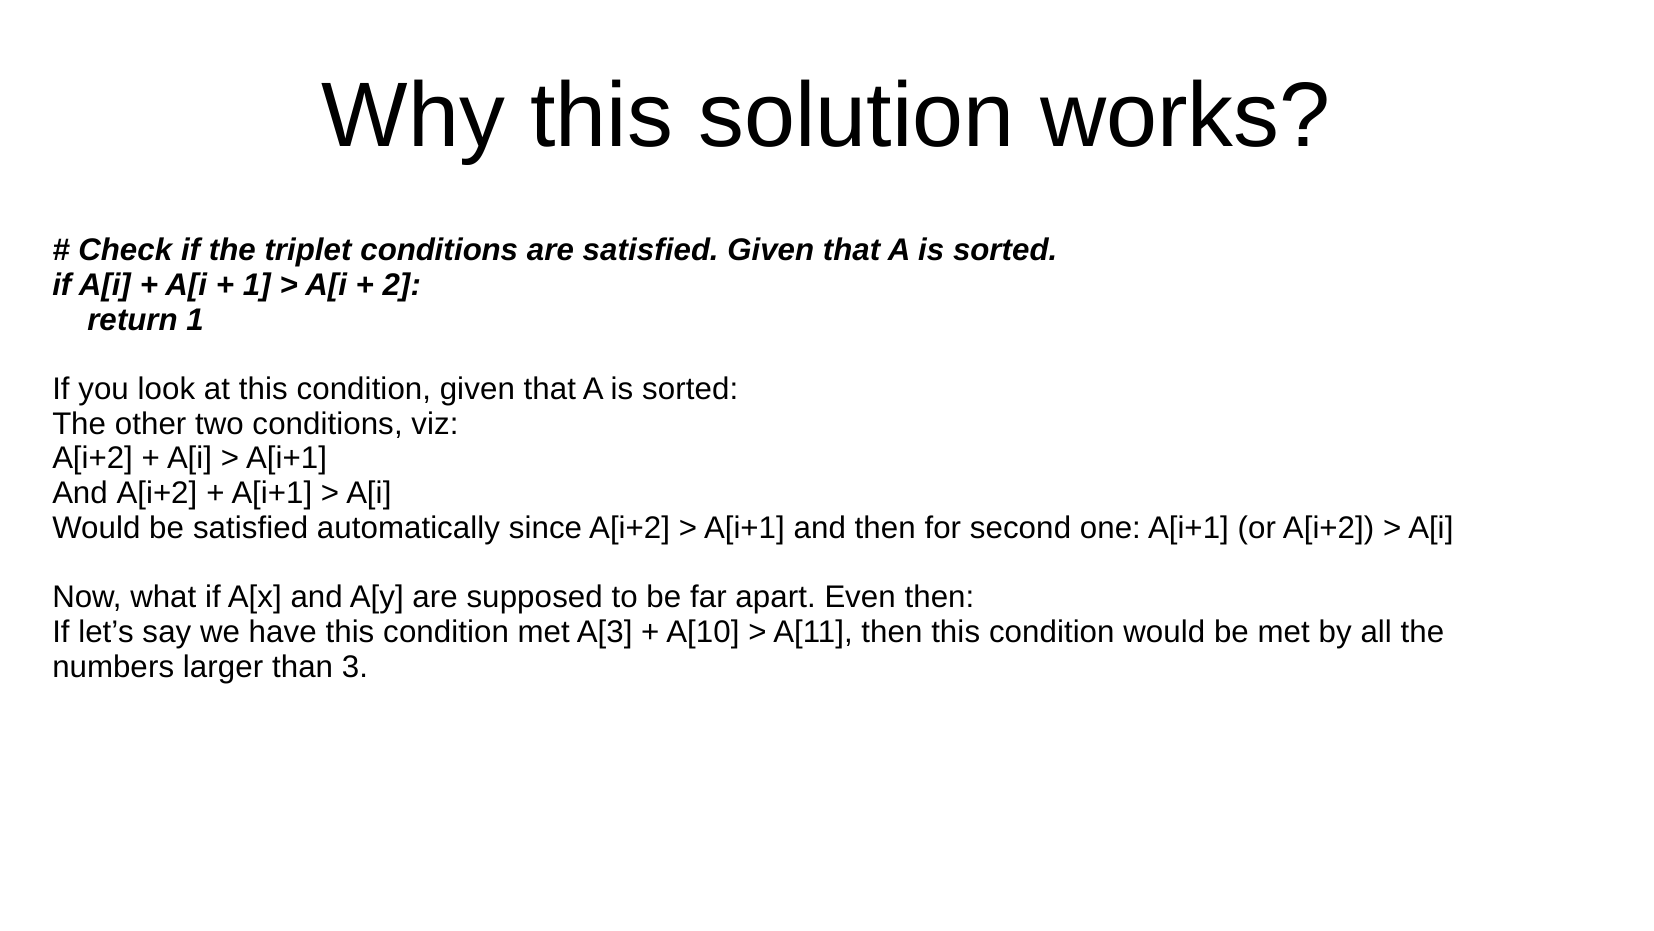

# Why this solution works?
# Check if the triplet conditions are satisfied. Given that A is sorted.
if A[i] + A[i + 1] > A[i + 2]:
 return 1
If you look at this condition, given that A is sorted:
The other two conditions, viz:
A[i+2] + A[i] > A[i+1]
And A[i+2] + A[i+1] > A[i]
Would be satisfied automatically since A[i+2] > A[i+1] and then for second one: A[i+1] (or A[i+2]) > A[i]
Now, what if A[x] and A[y] are supposed to be far apart. Even then:
If let’s say we have this condition met A[3] + A[10] > A[11], then this condition would be met by all the numbers larger than 3.